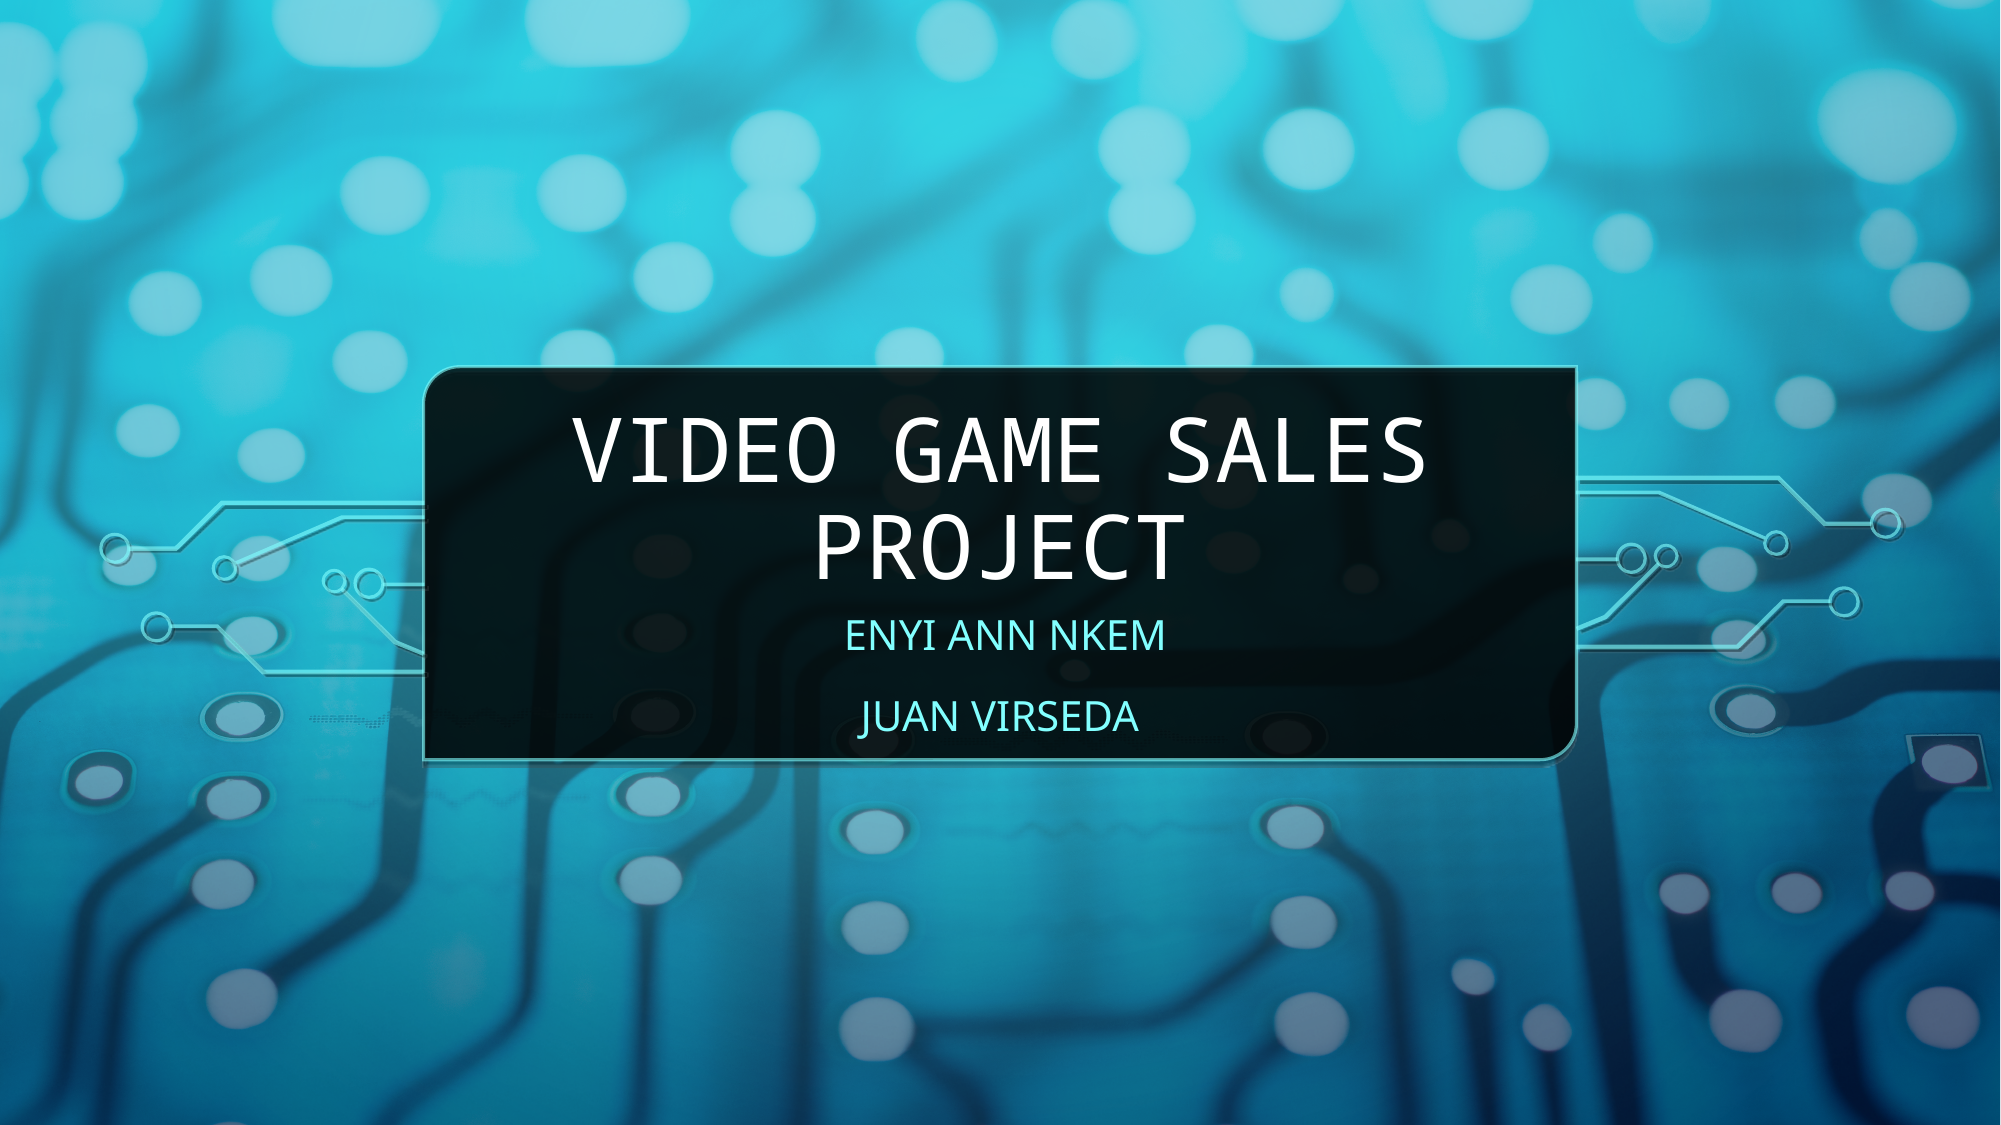

# VIDEO GAME SALES PROJECT
 ENYI ANN NKEM
JUAN VIRSEDA